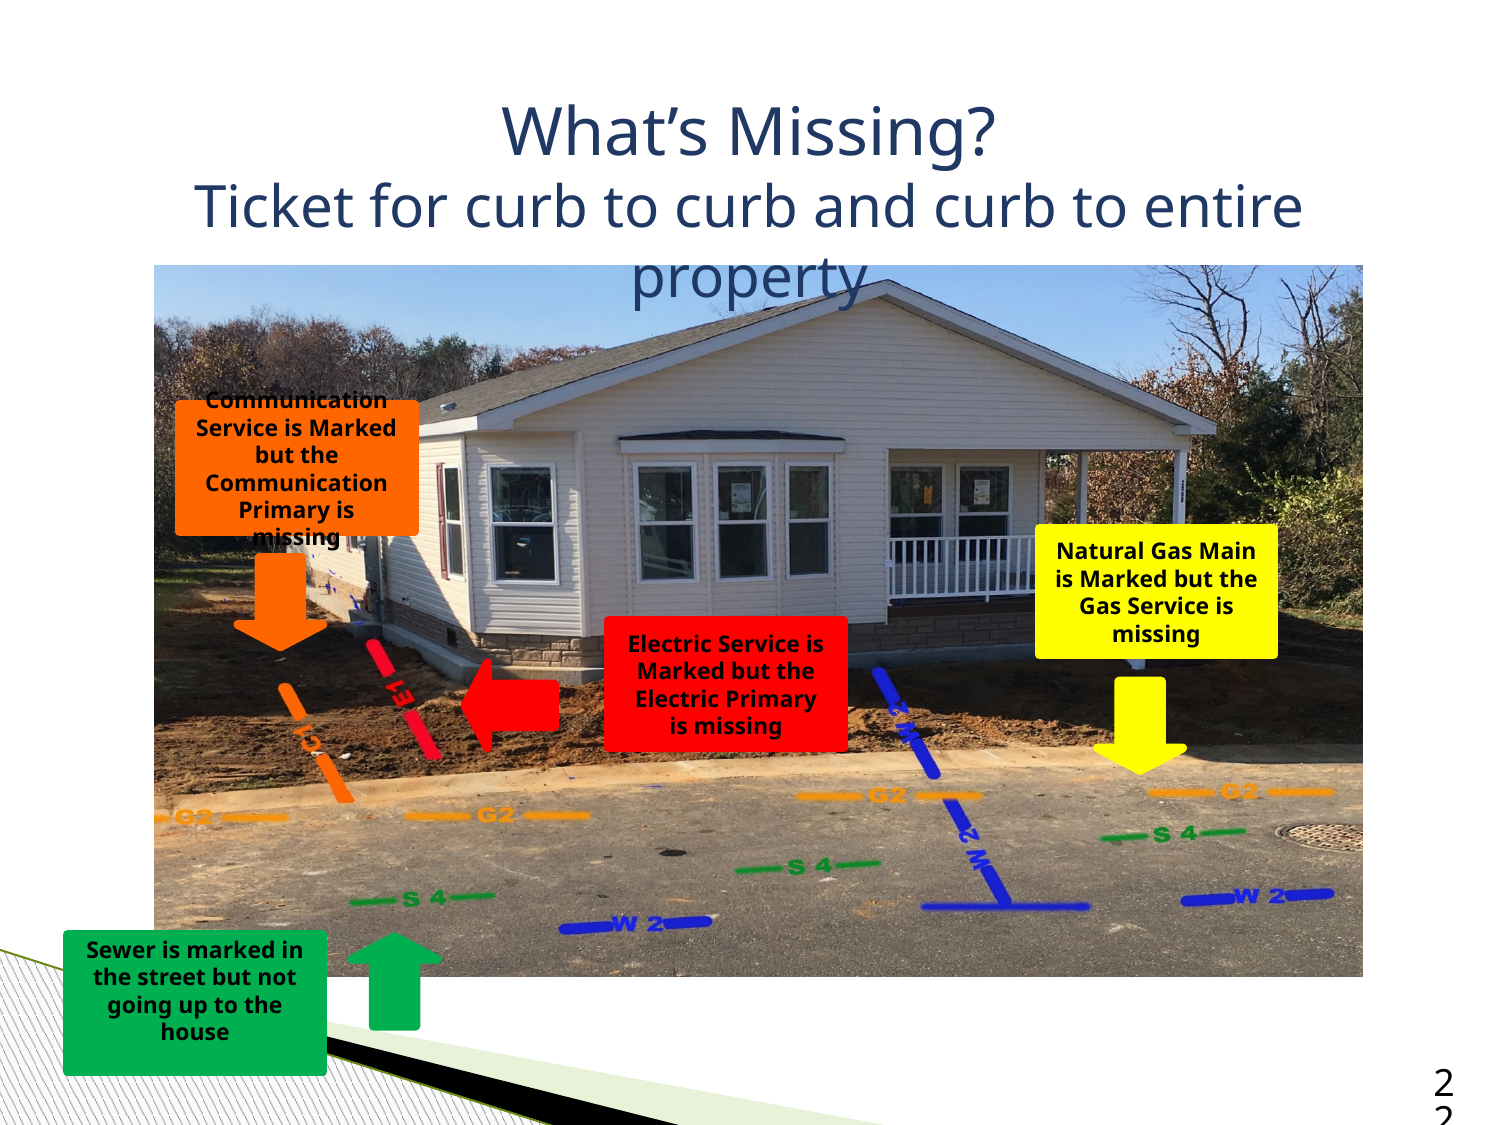

What’s Missing?
Ticket for curb to curb and curb to entire property
Communication Service is Marked but the Communication Primary is missing
Natural Gas Main is Marked but the Gas Service is missing
Electric Service is Marked but the Electric Primary is missing
Sewer is marked in the street but not going up to the house